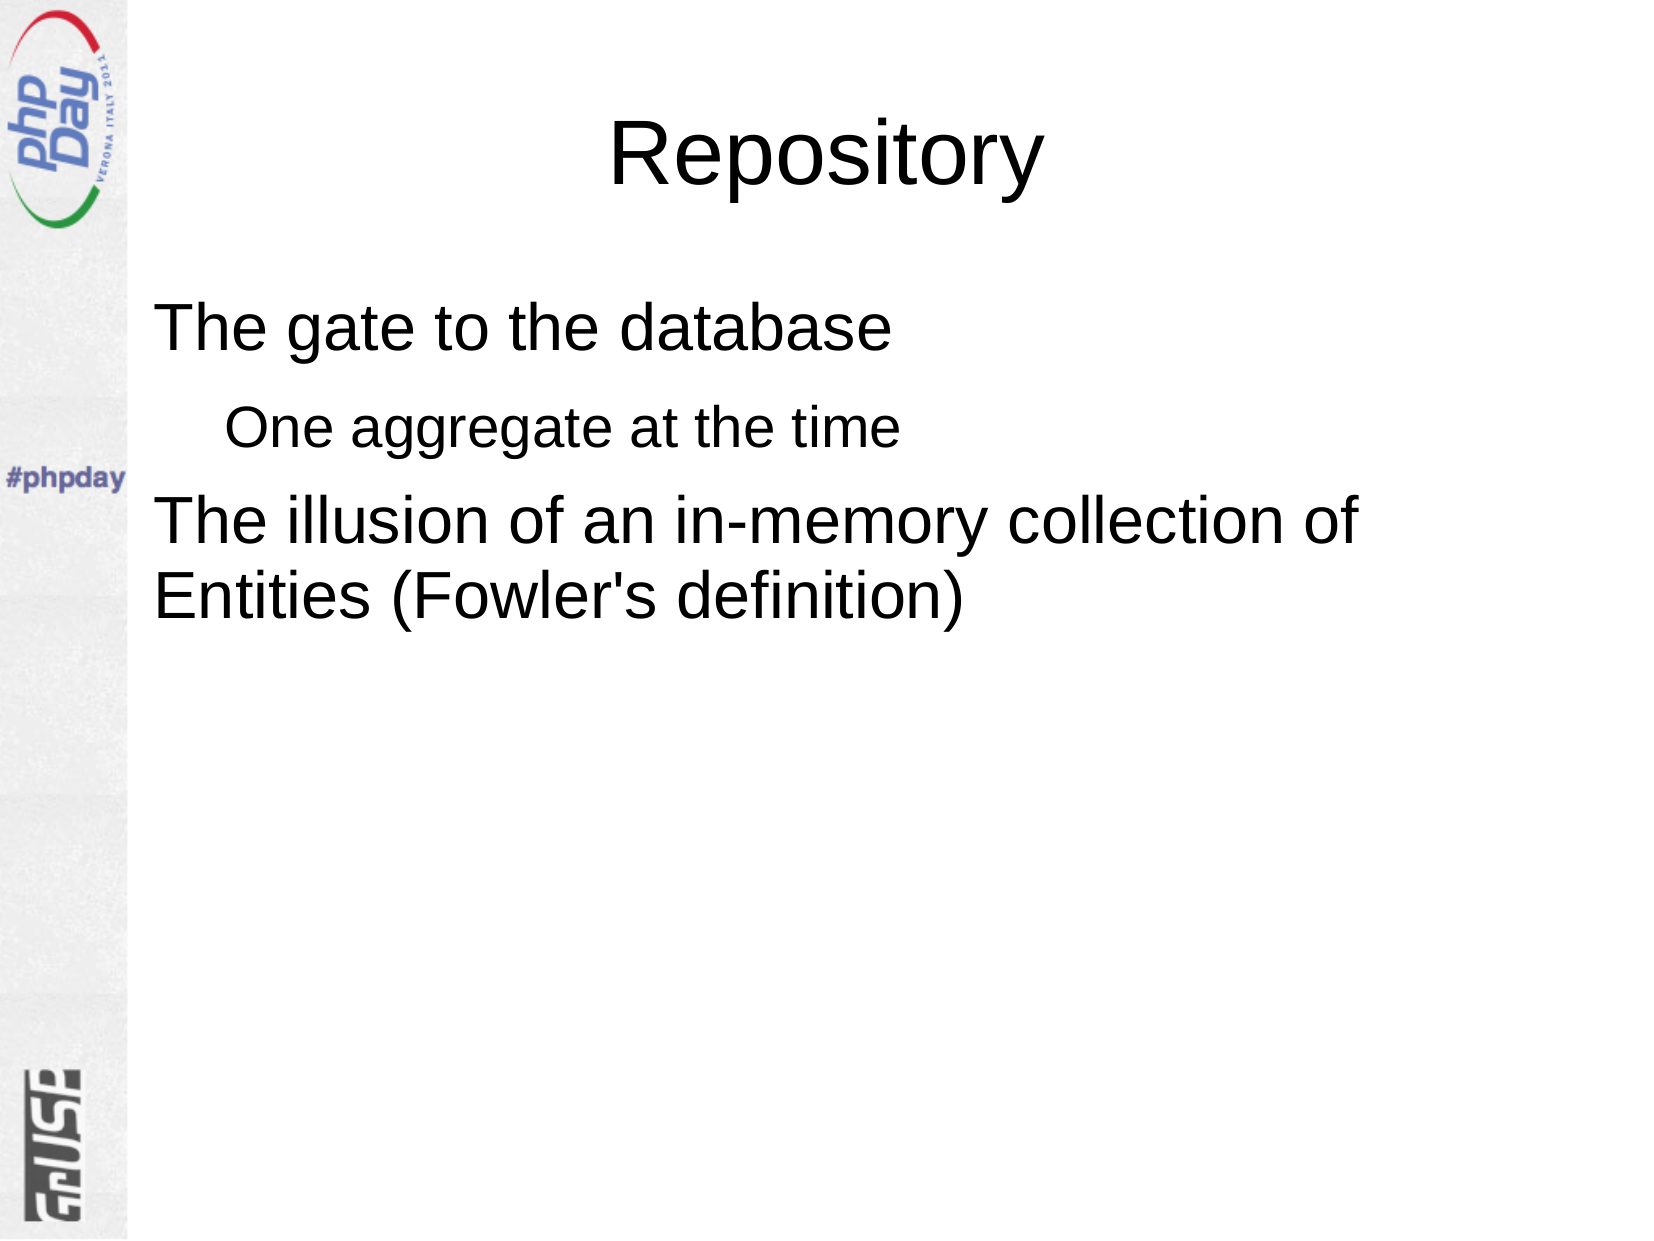

# Repository
The gate to the database
One aggregate at the time
The illusion of an in-memory collection of Entities (Fowler's definition)